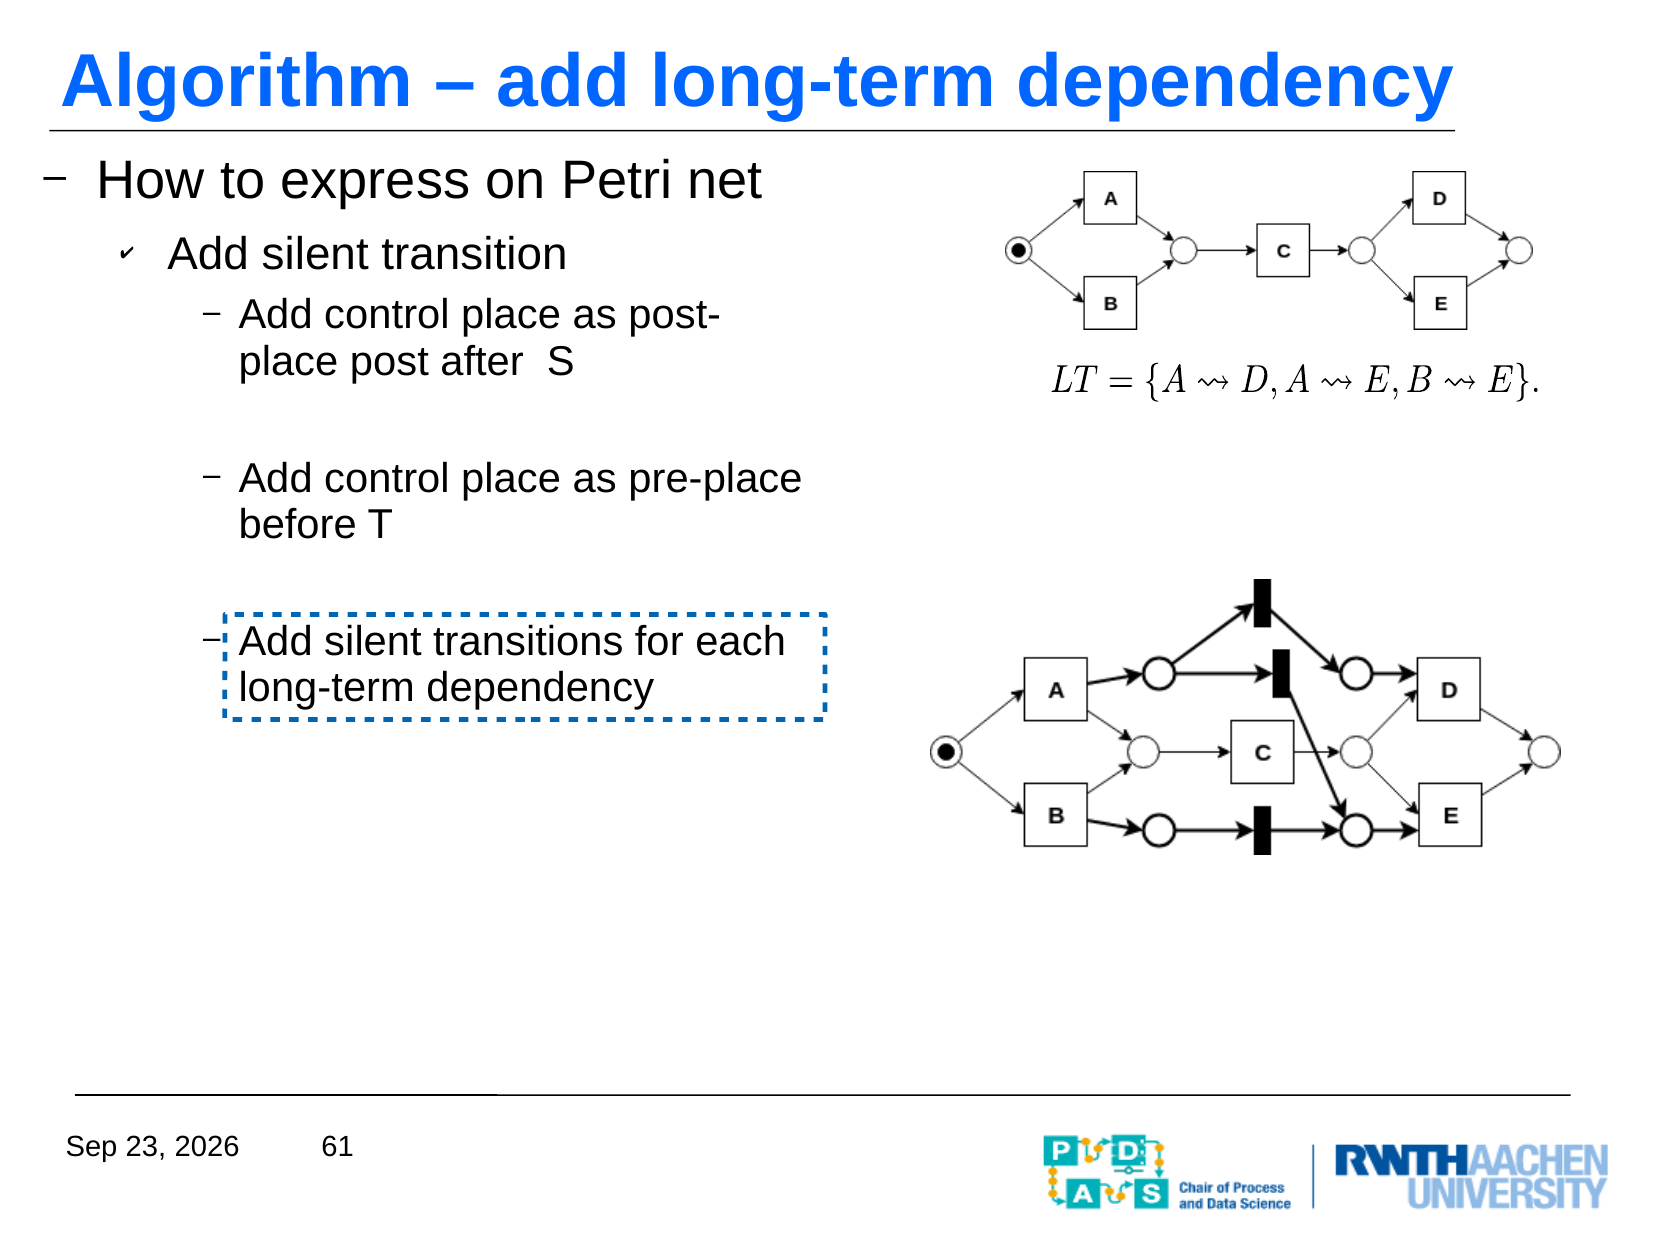

# Algorithm – add long-term dependency
How to express on Petri net
Add silent transition
Add control place as post-place post after S
Add control place as pre-place before T
Add silent transitions for each long-term dependency